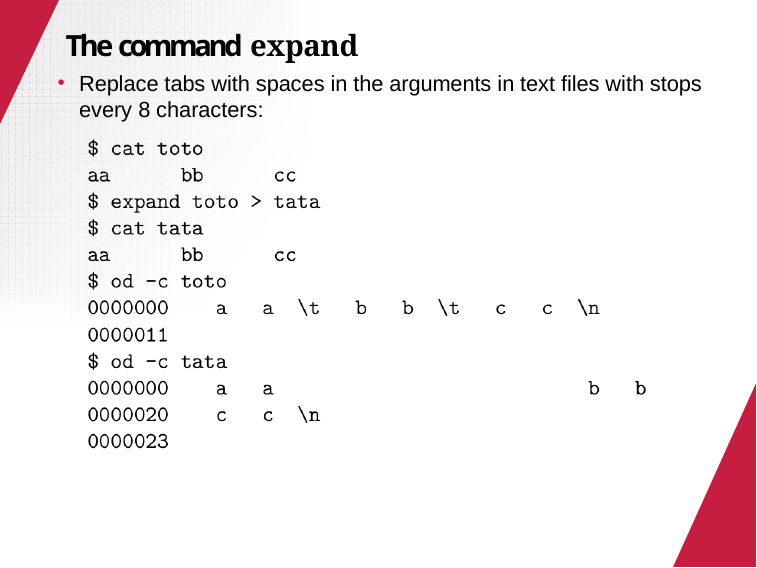

The command expand
Replace tabs with spaces in the arguments in text files with stops every 8 characters: